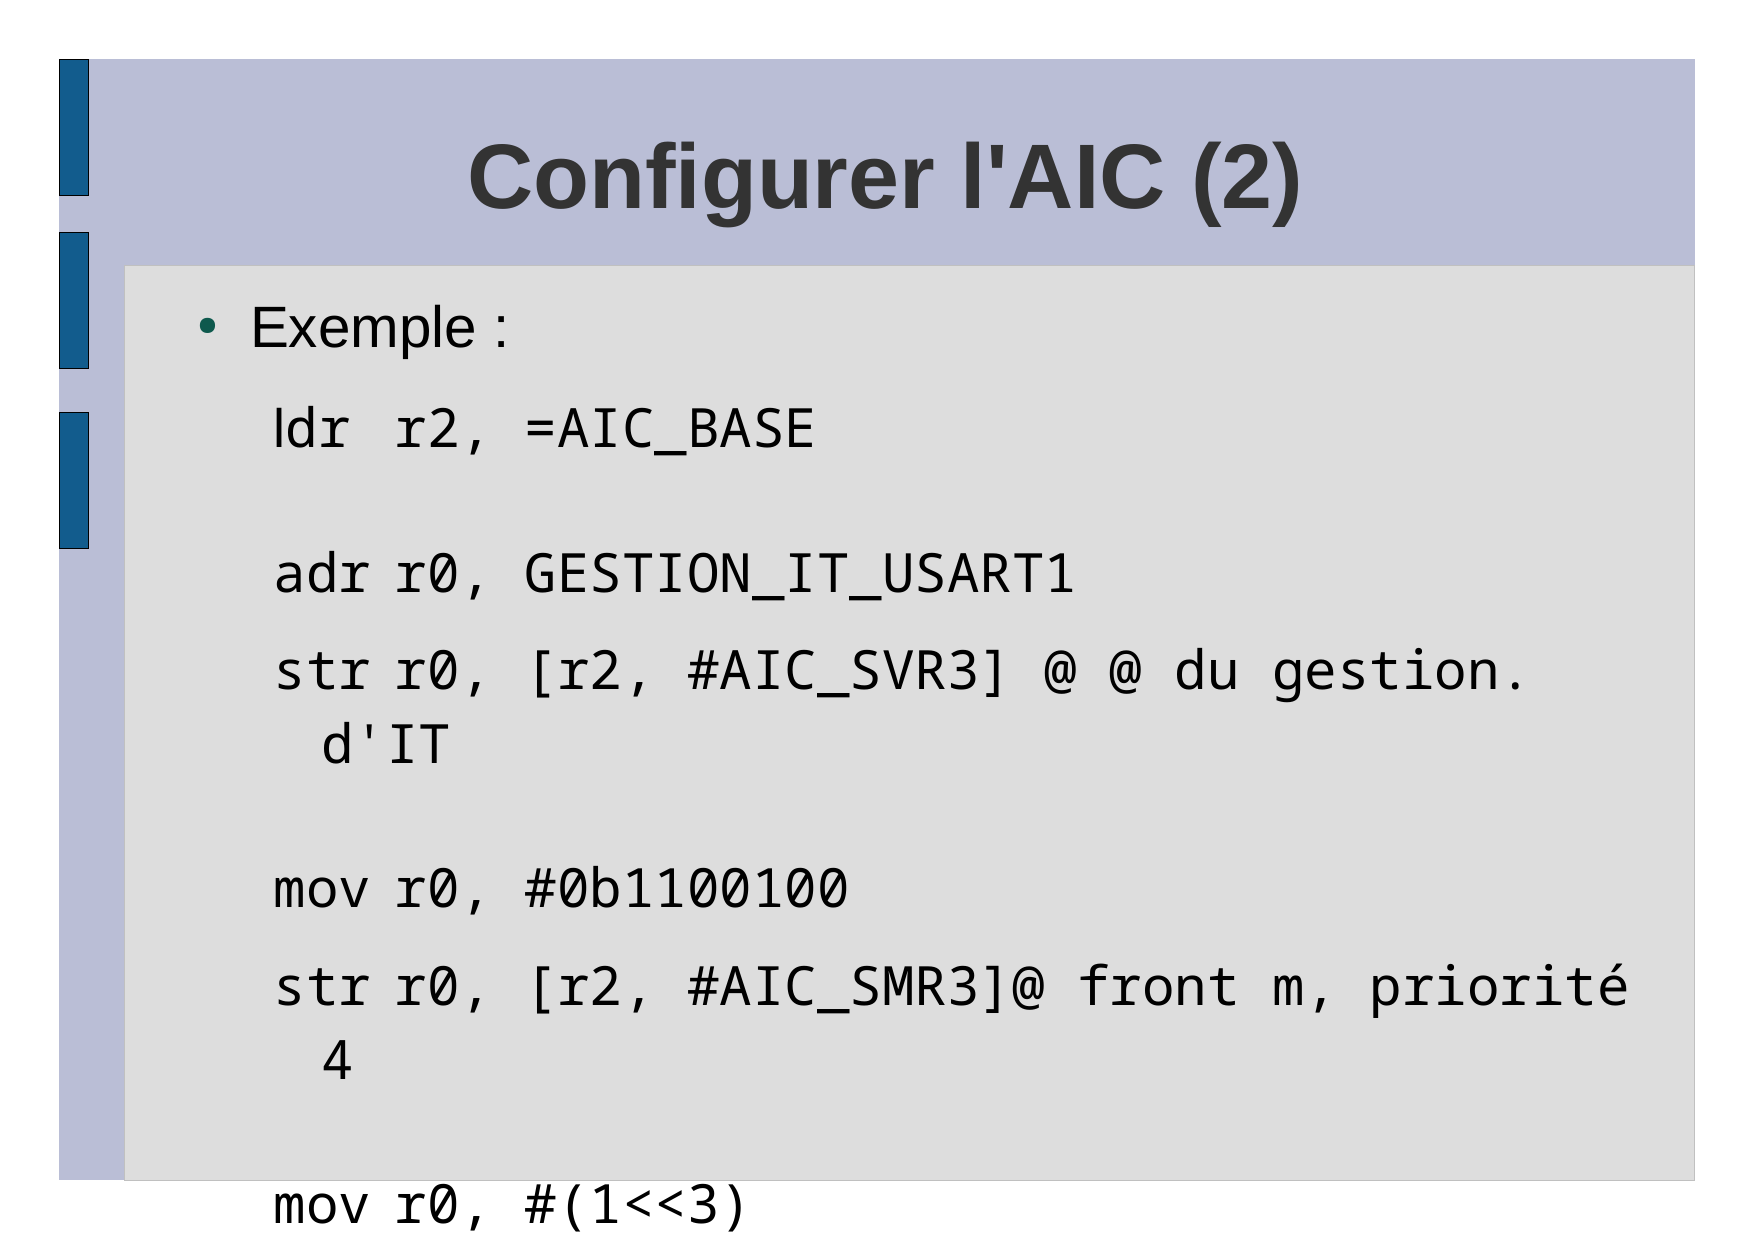

# Configurer l'AIC (2)
Exemple :
ldr	r2, =AIC_BASE
adr	r0, GESTION_IT_USART1
str	r0, [r2, #AIC_SVR3] @ @ du gestion. d'IT
mov	r0, #0b1100100
str	r0, [r2, #AIC_SMR3]@ front m, priorité 4
mov	r0, #(1<<3)
str	r0, [r2, #AIC_IECR] @ autorisation d'IT USART